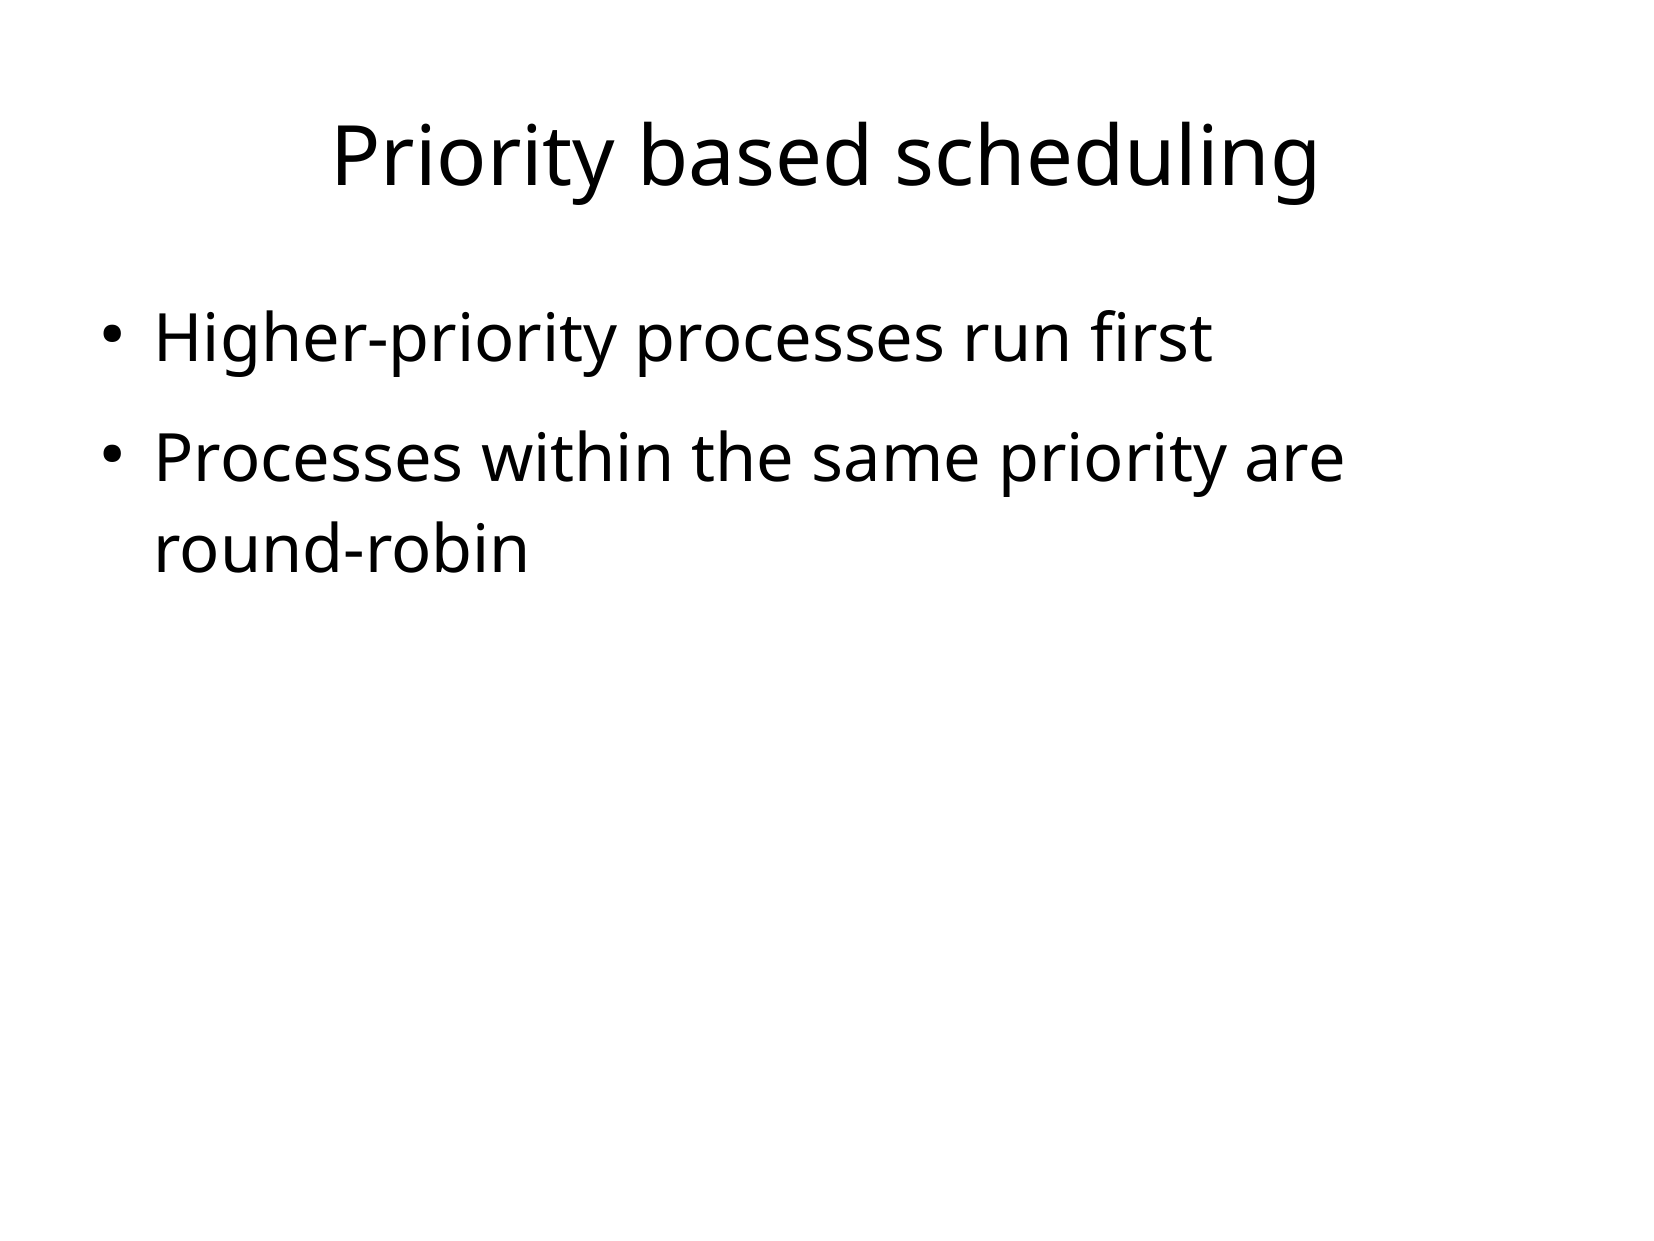

# Priority based scheduling
Higher-priority processes run first
Processes within the same priority are round-robin